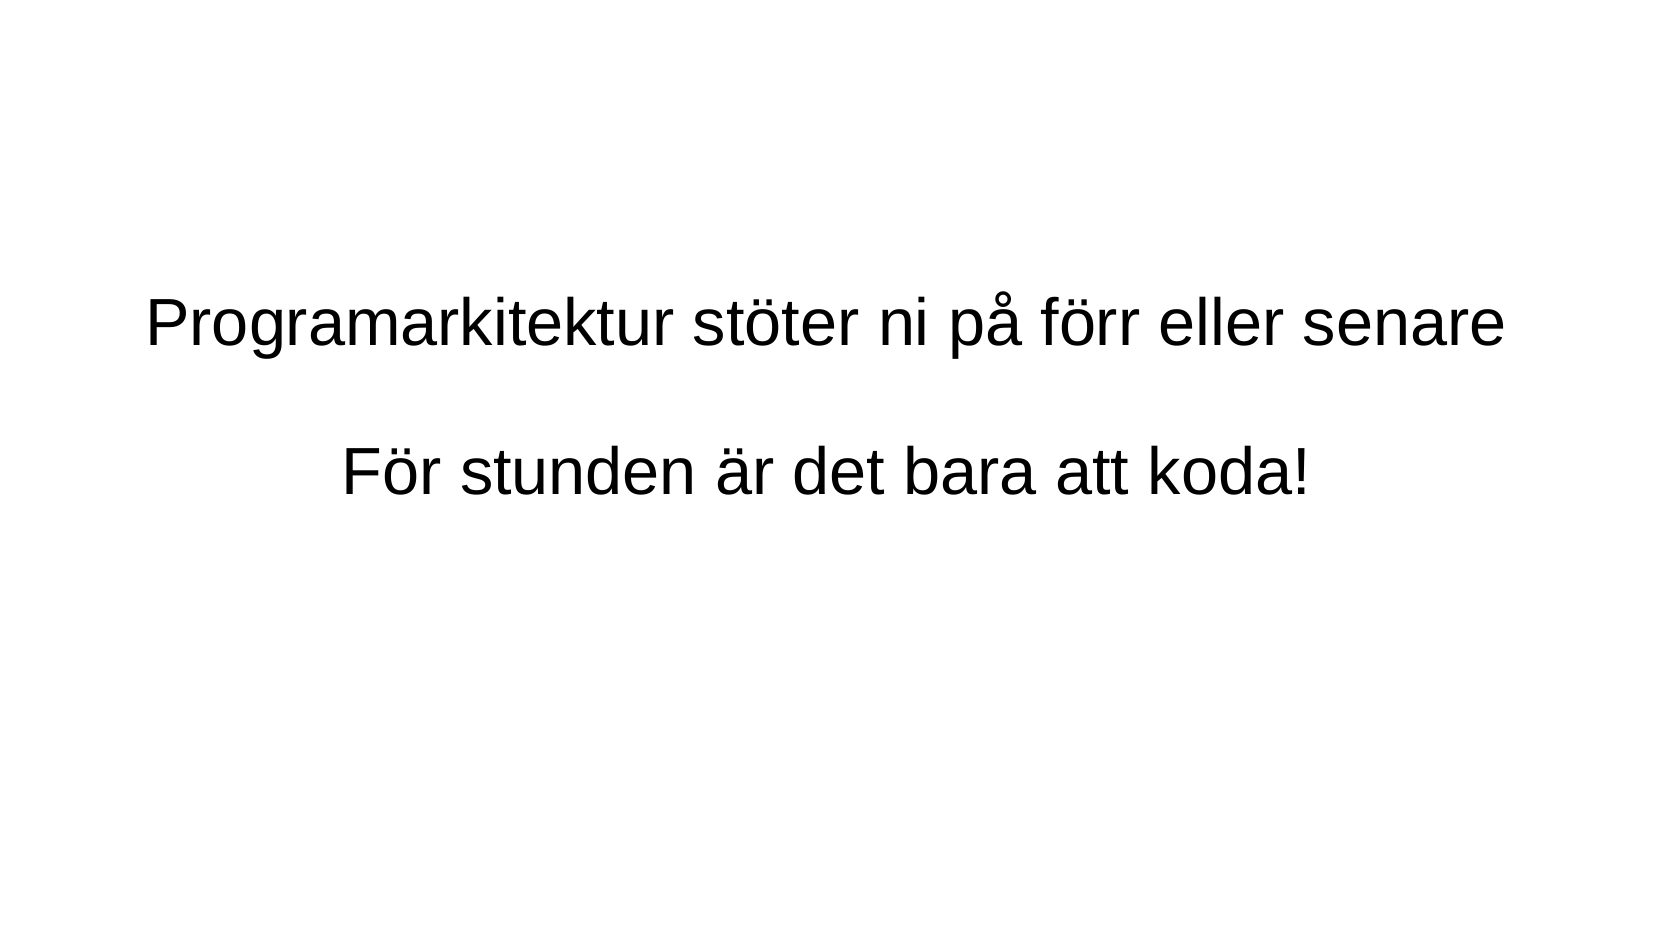

# Programarkitektur stöter ni på förr eller senare
För stunden är det bara att koda!